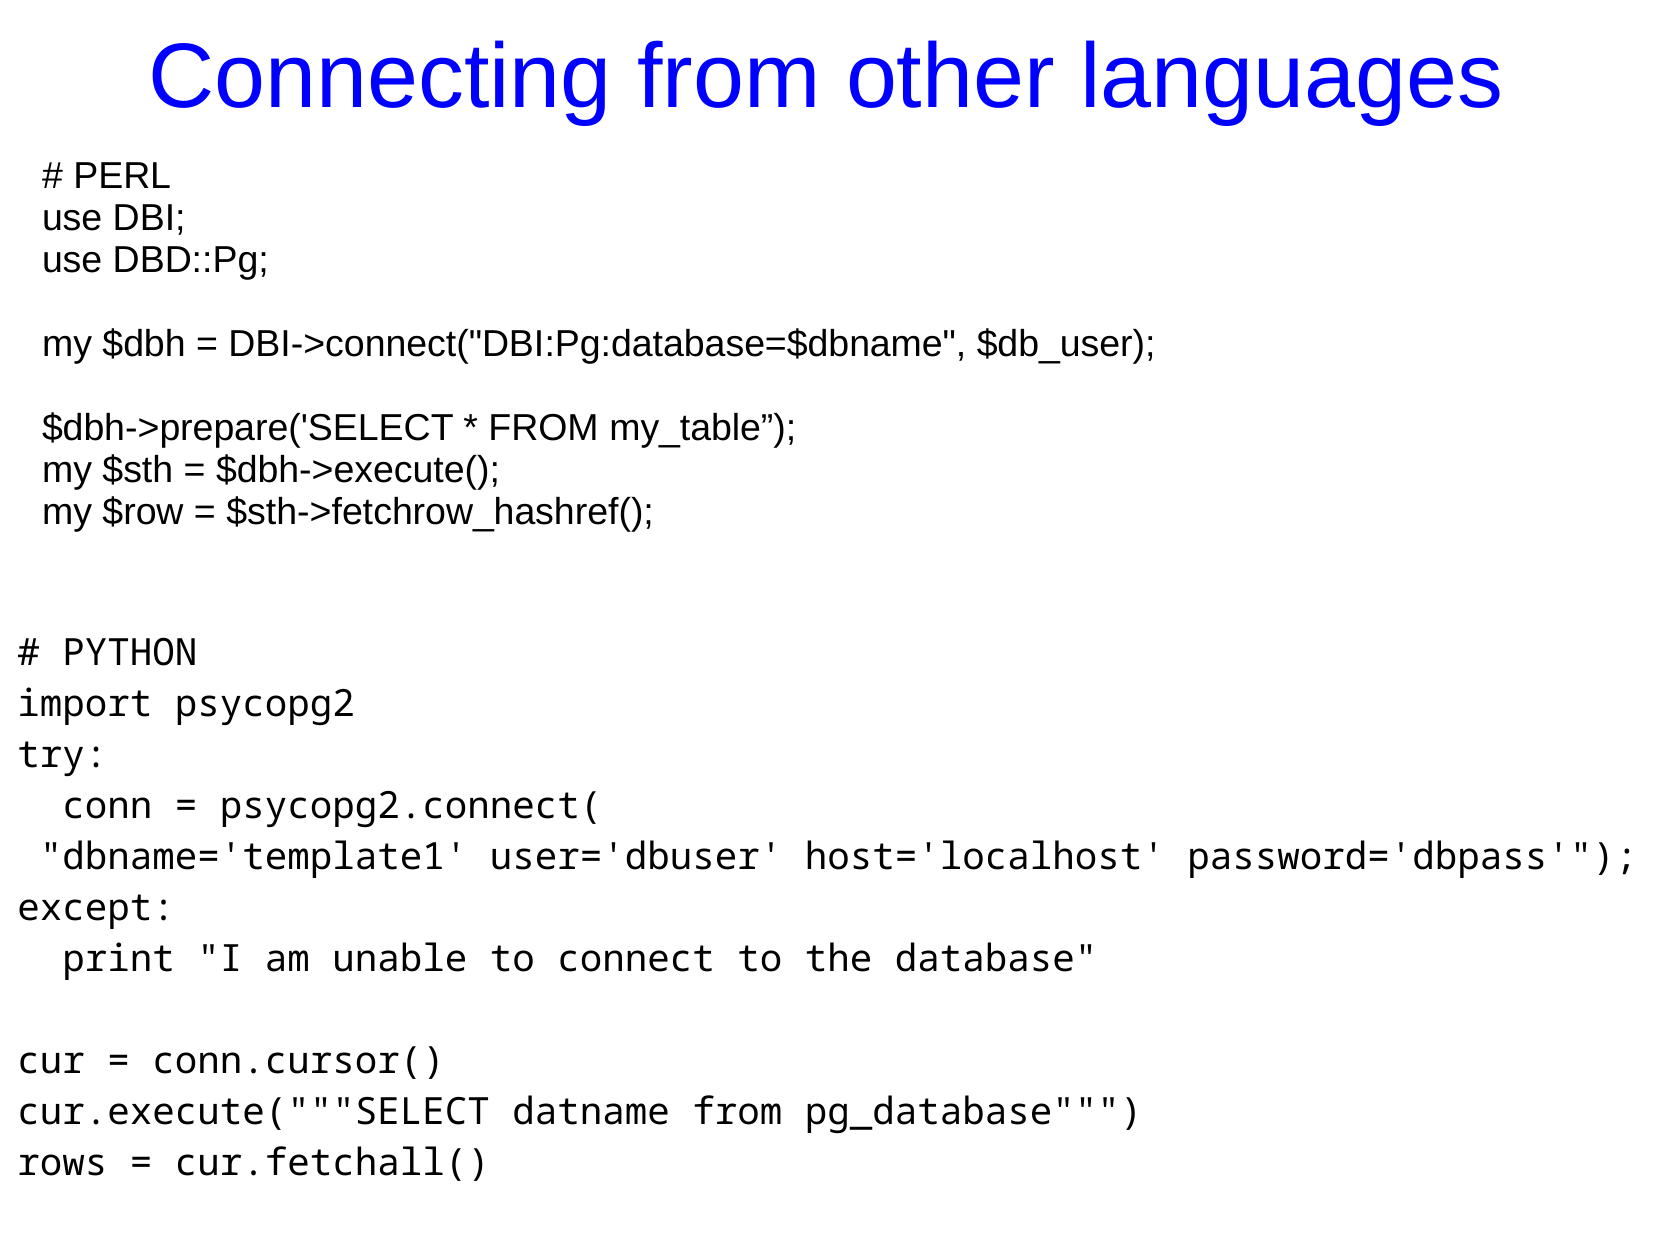

# Connecting from other languages
# PERL
use DBI;
use DBD::Pg;
my $dbh = DBI->connect("DBI:Pg:database=$dbname", $db_user);
$dbh->prepare('SELECT * FROM my_table”);
my $sth = $dbh->execute();
my $row = $sth->fetchrow_hashref();
# PYTHON
import psycopg2
try:
 conn = psycopg2.connect(
 "dbname='template1' user='dbuser' host='localhost' password='dbpass'");
except:
 print "I am unable to connect to the database"
cur = conn.cursor()
cur.execute("""SELECT datname from pg_database""")
rows = cur.fetchall()